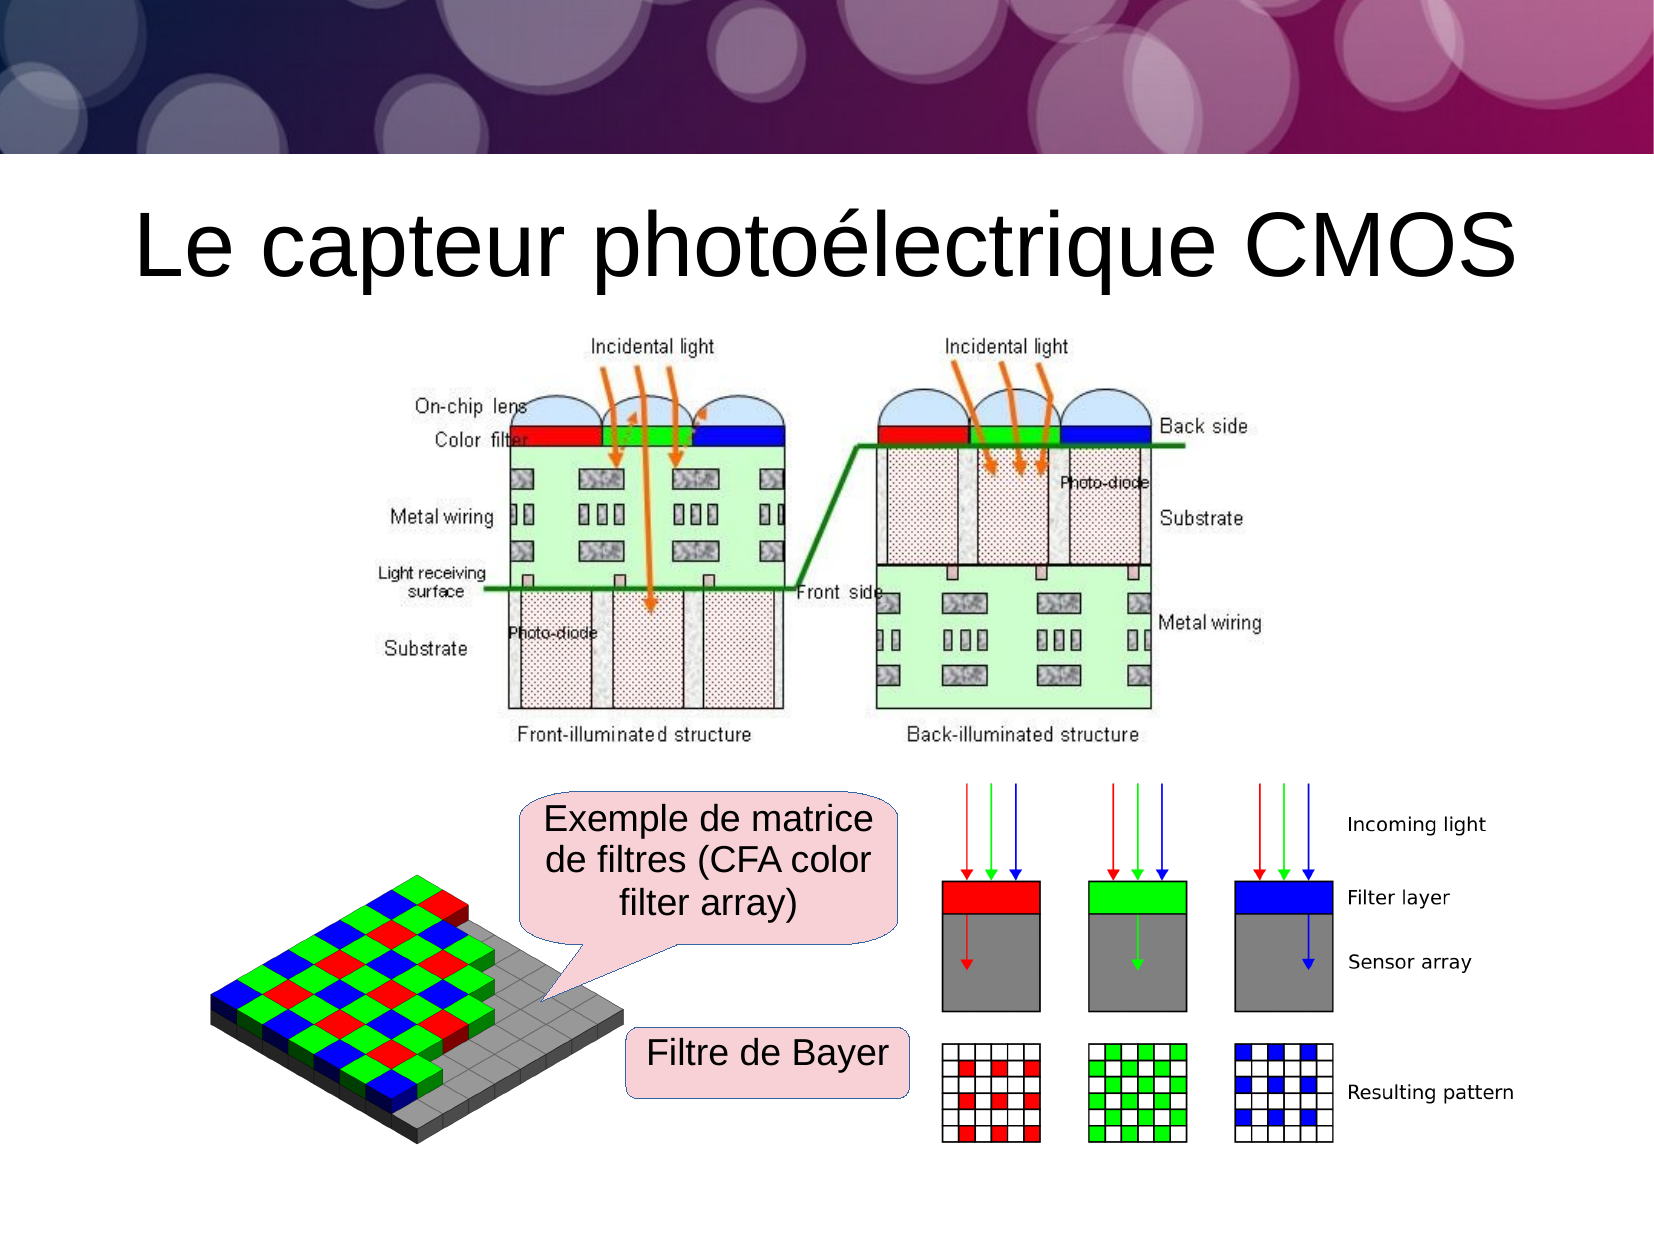

# Le capteur photoélectrique CMOS
Exemple de matrice de filtres (CFA color filter array)
Filtre de Bayer